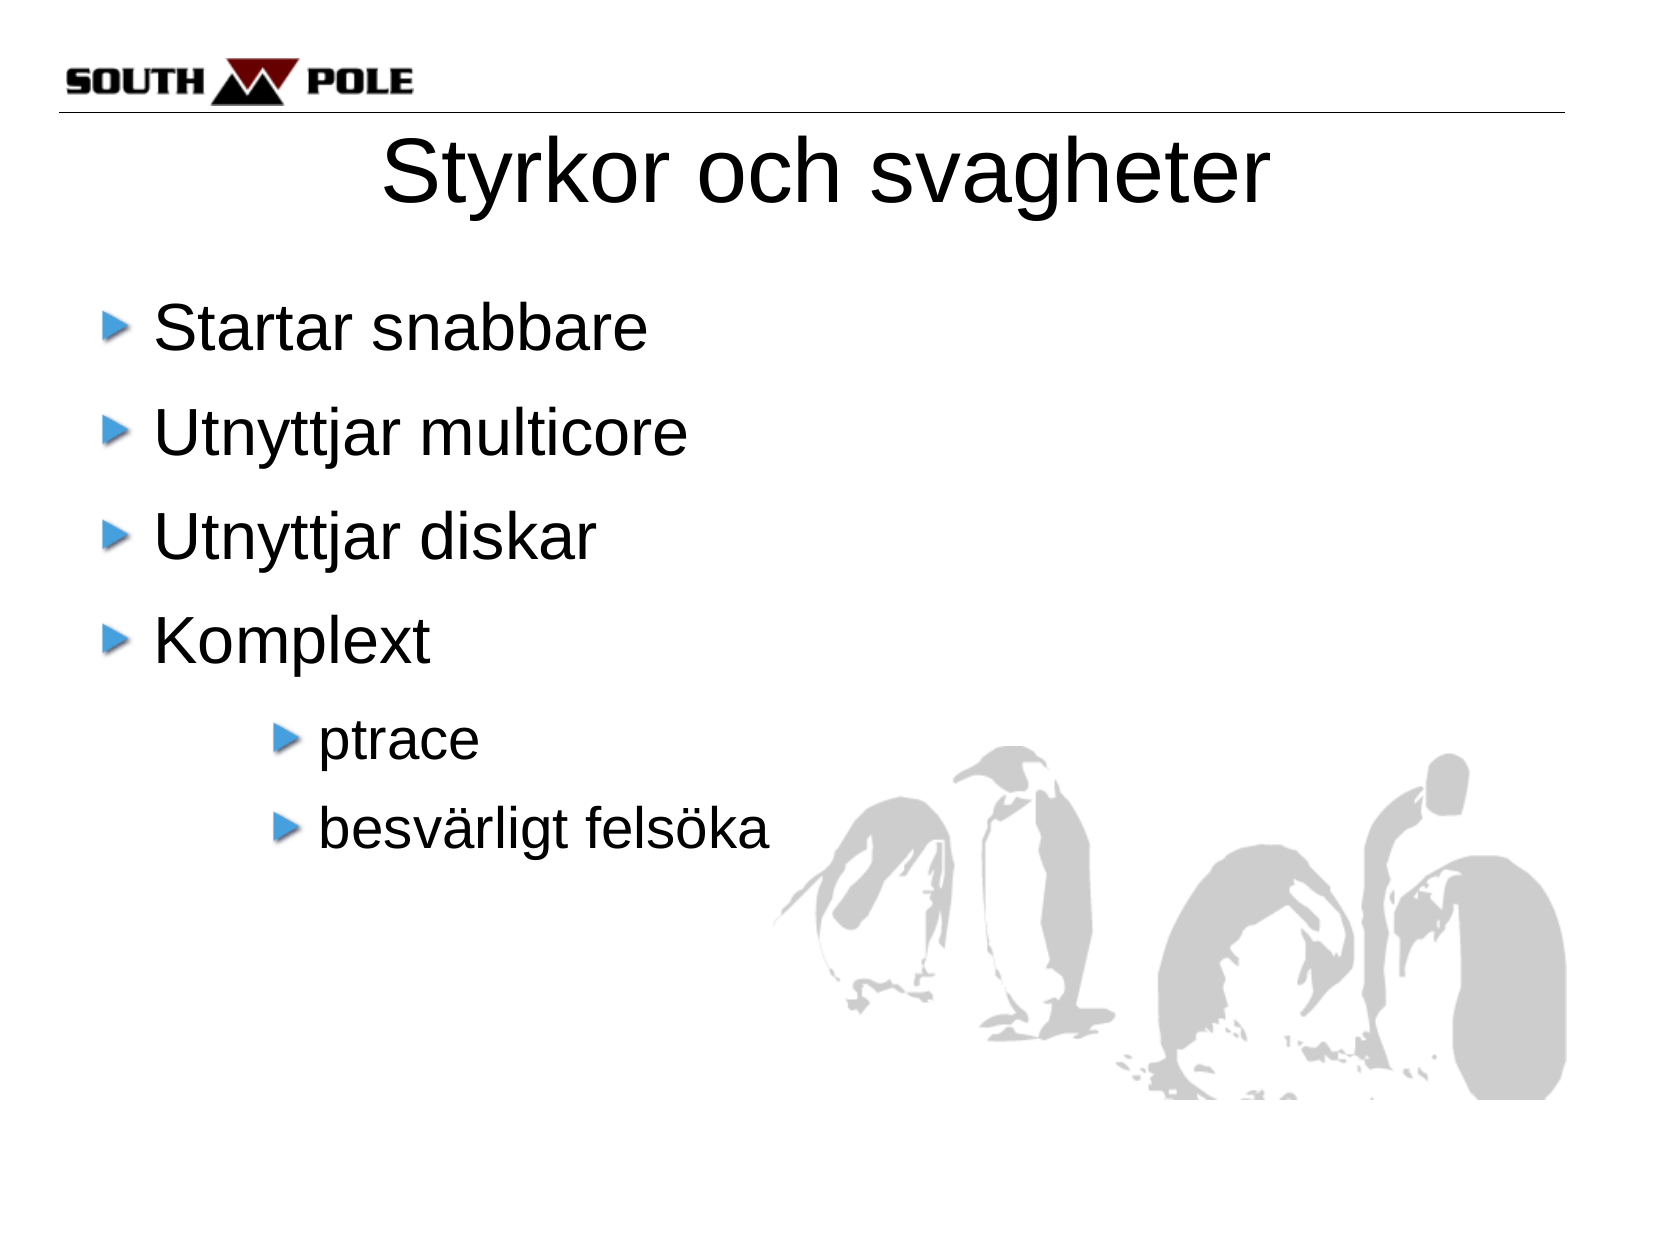

# Styrkor och svagheter
Startar snabbare
Utnyttjar multicore
Utnyttjar diskar
Komplext
ptrace
besvärligt felsöka